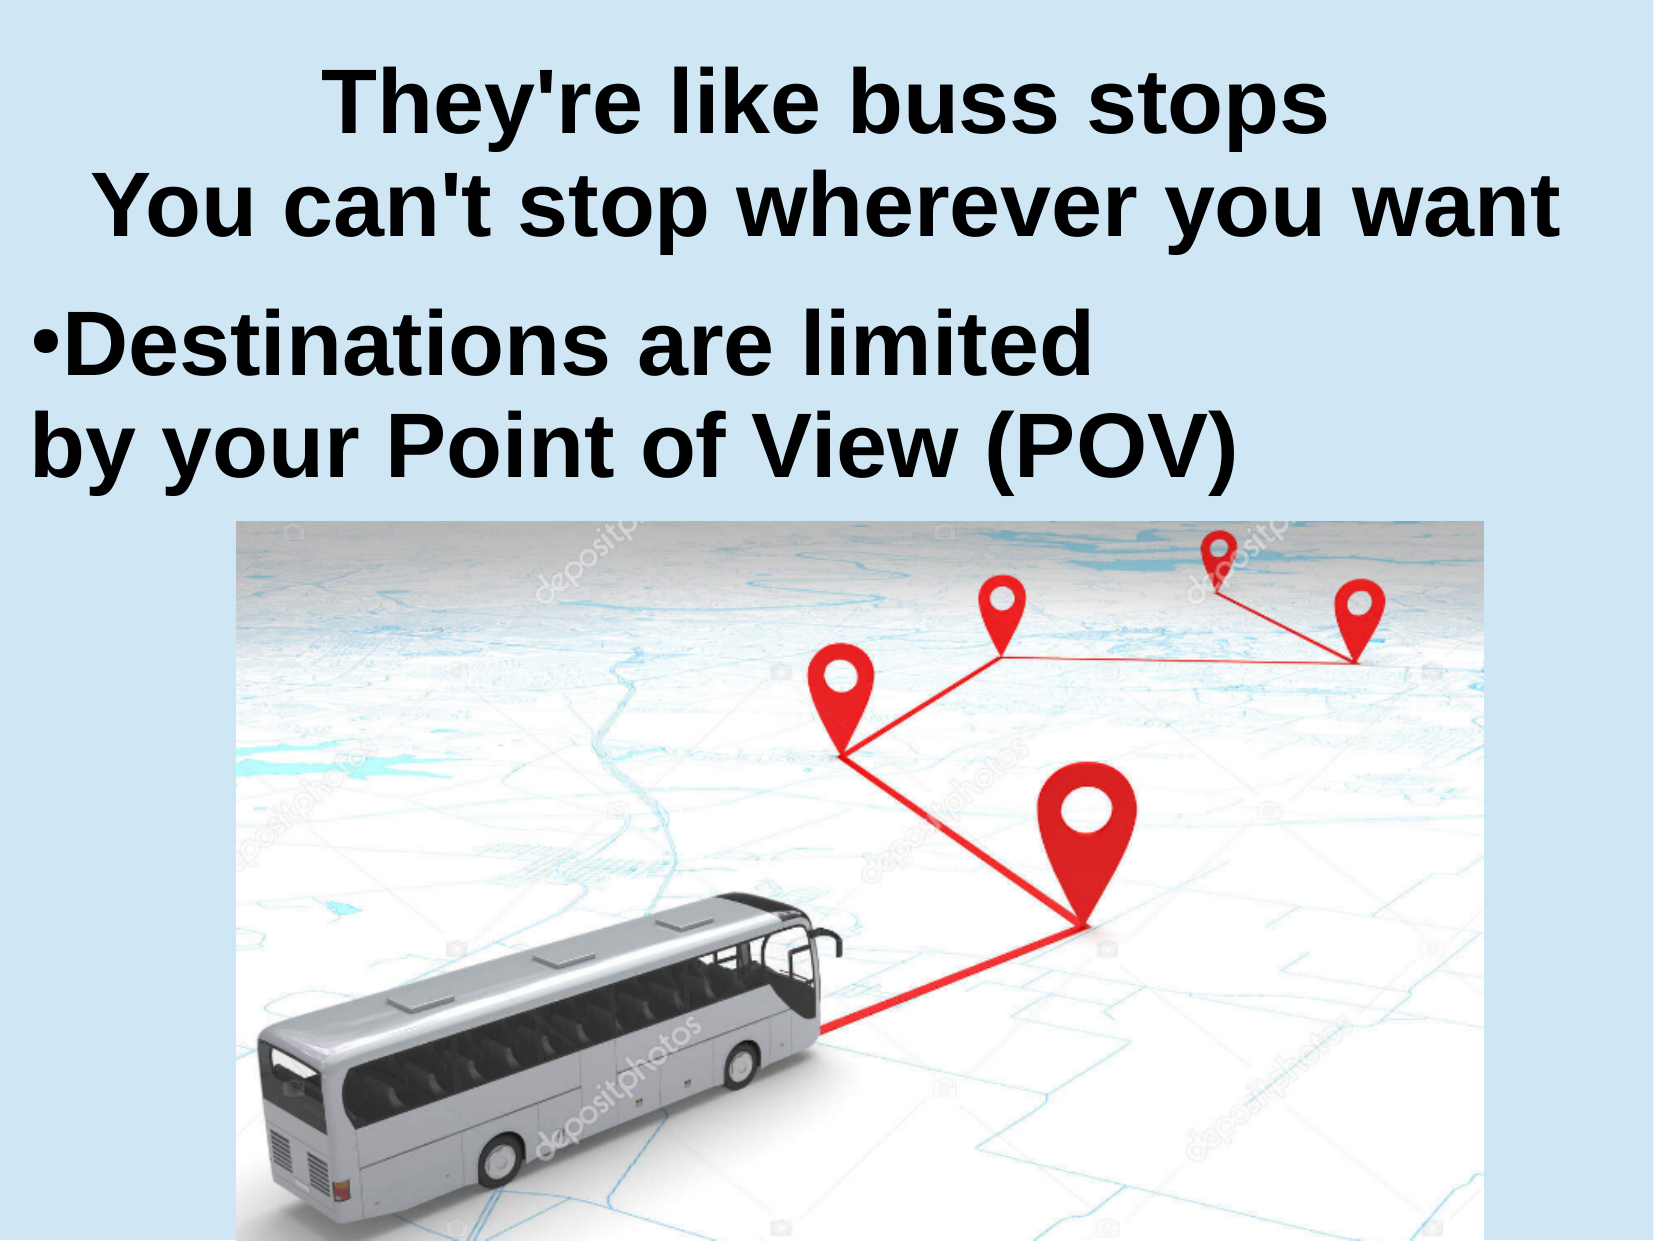

# They're like buss stops You can't stop wherever you want
Destinations are limited
by your Point of View (POV)